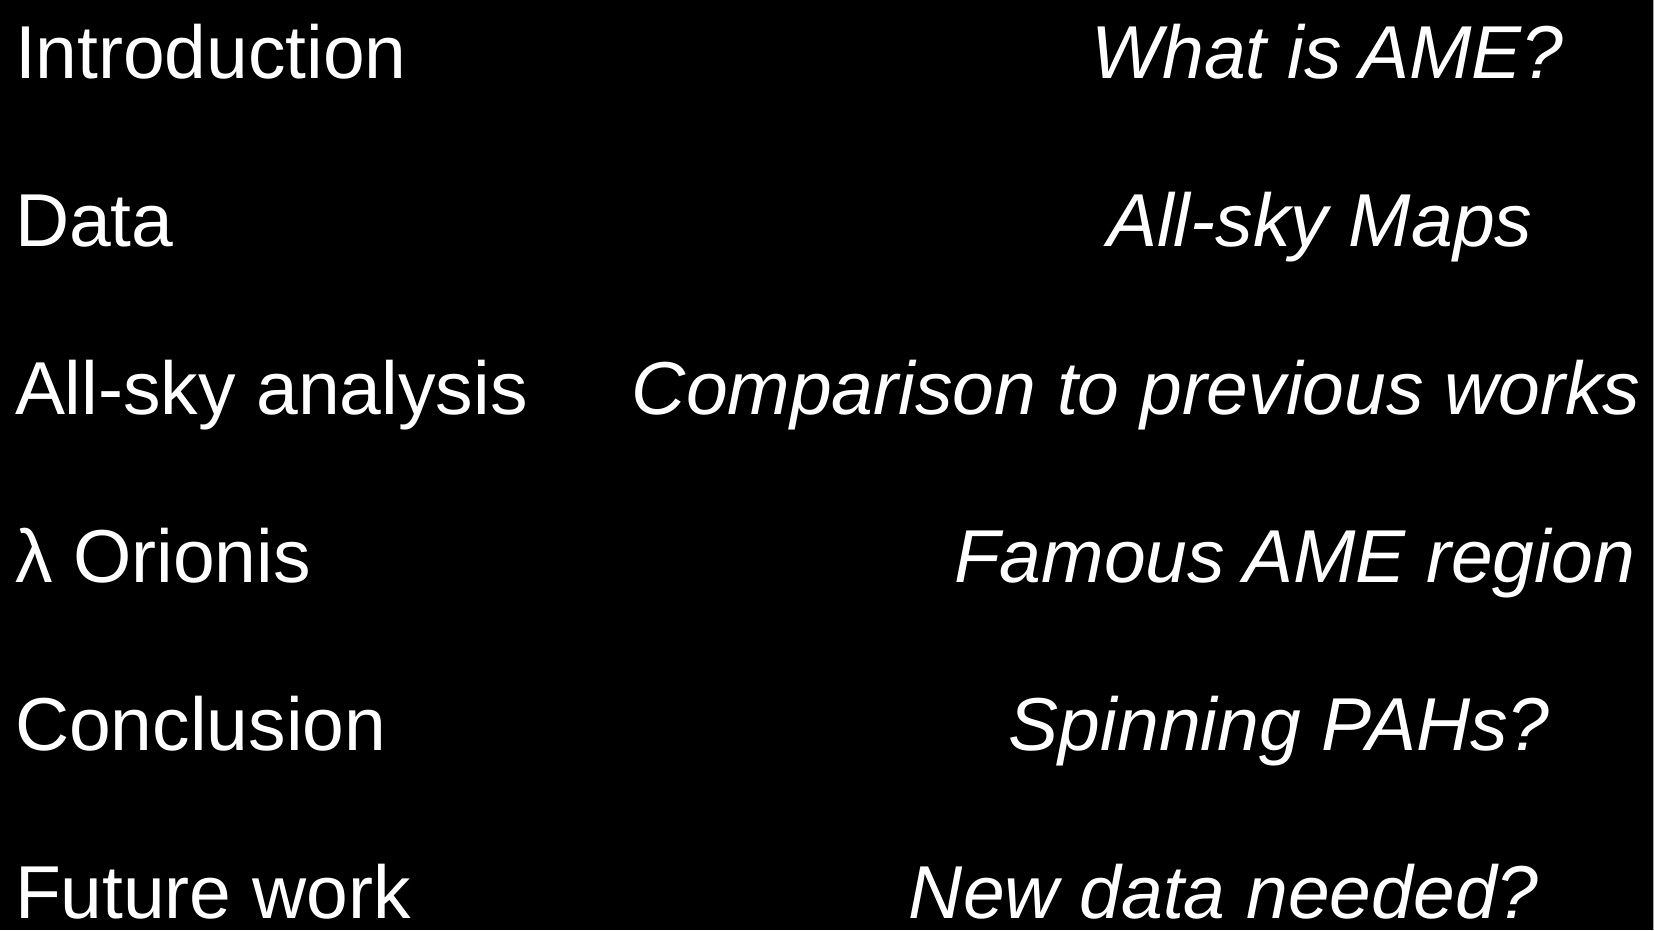

# Introduction What is AME? Data All-sky Maps All-sky analysis Comparison to previous works λ Orionis Famous AME region Conclusion Spinning PAHs? Future work New data needed?